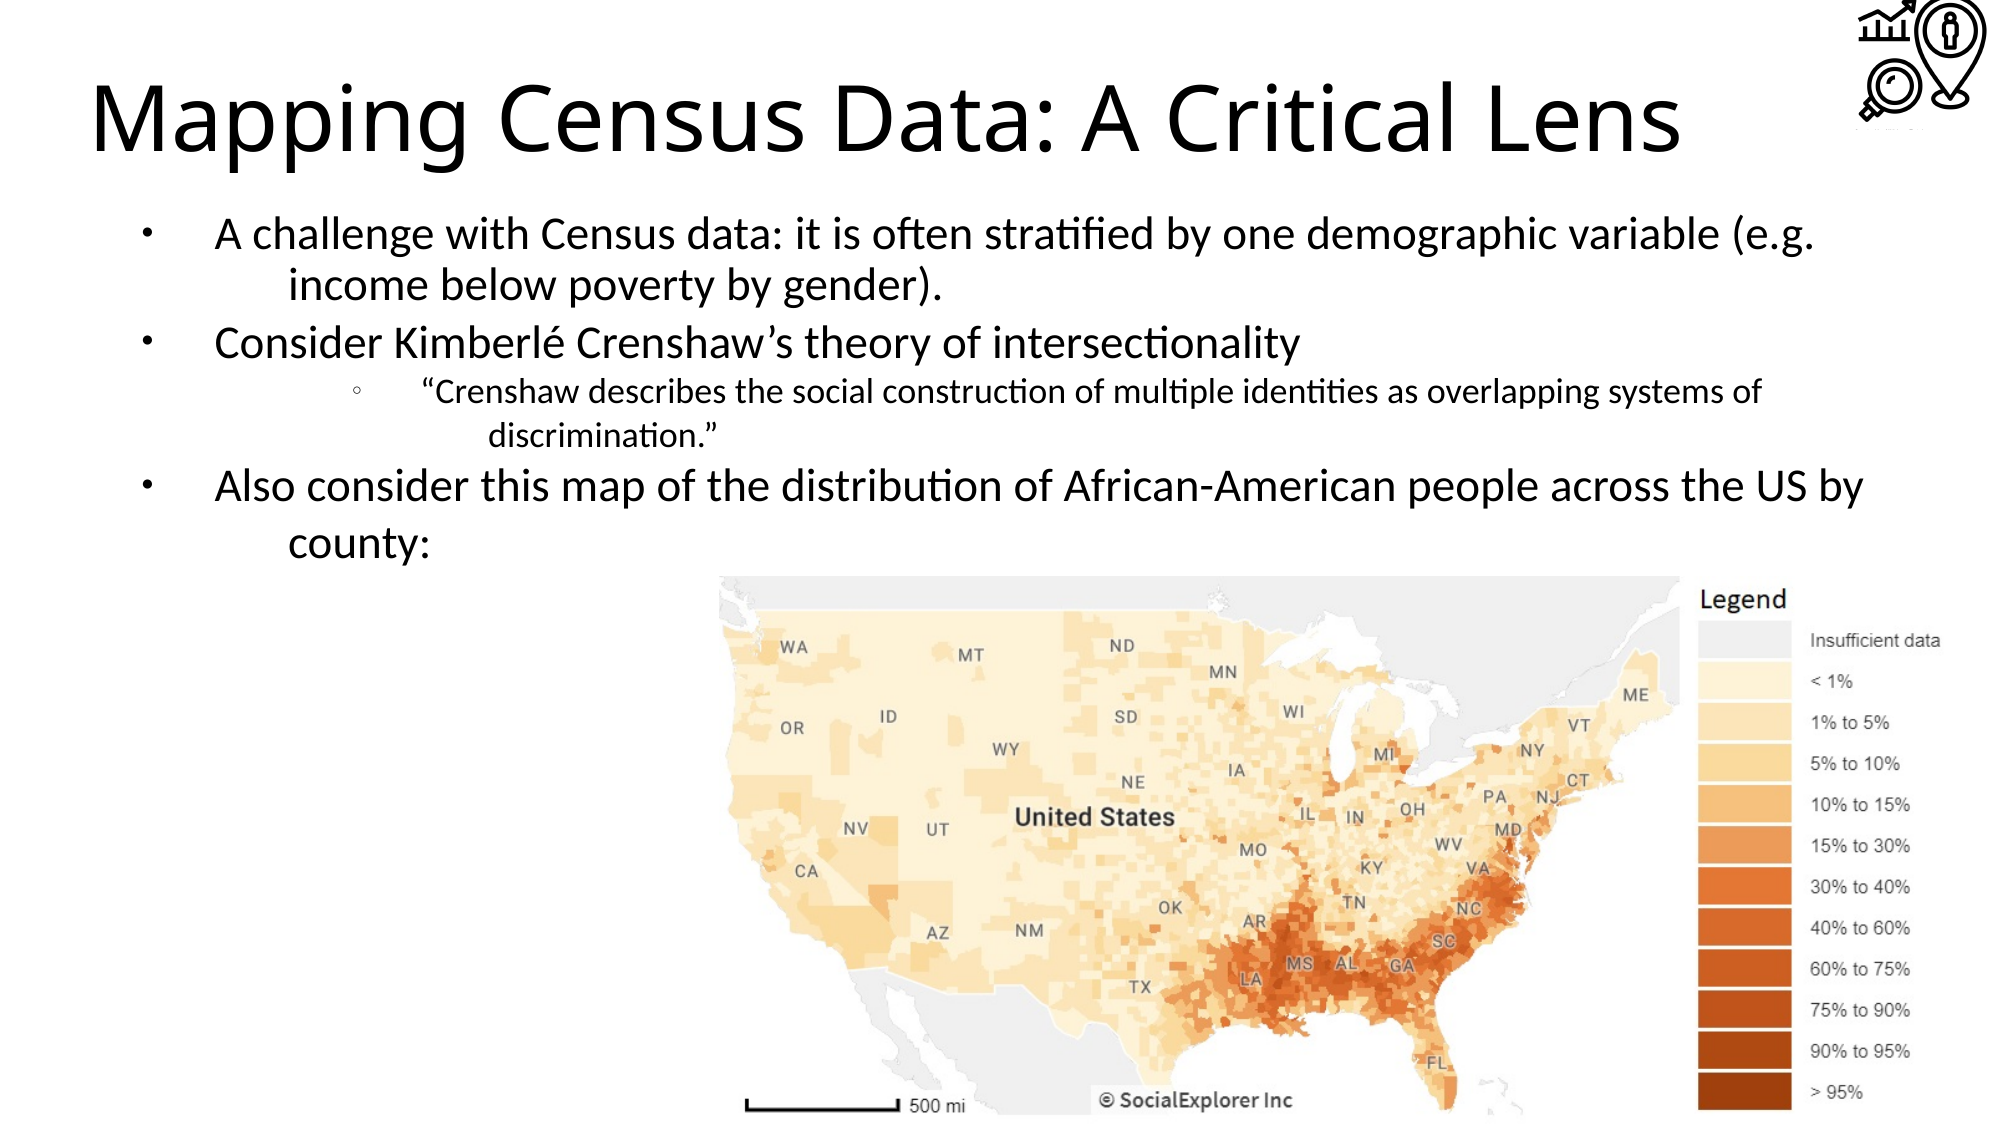

# Mapping Census Data: A Critical Lens
A challenge with Census data: it is often stratified by one demographic variable (e.g. income below poverty by gender).
Consider Kimberlé Crenshaw’s theory of intersectionality
“Crenshaw describes the social construction of multiple identities as overlapping systems of discrimination.”
Also consider this map of the distribution of African-American people across the US by county: